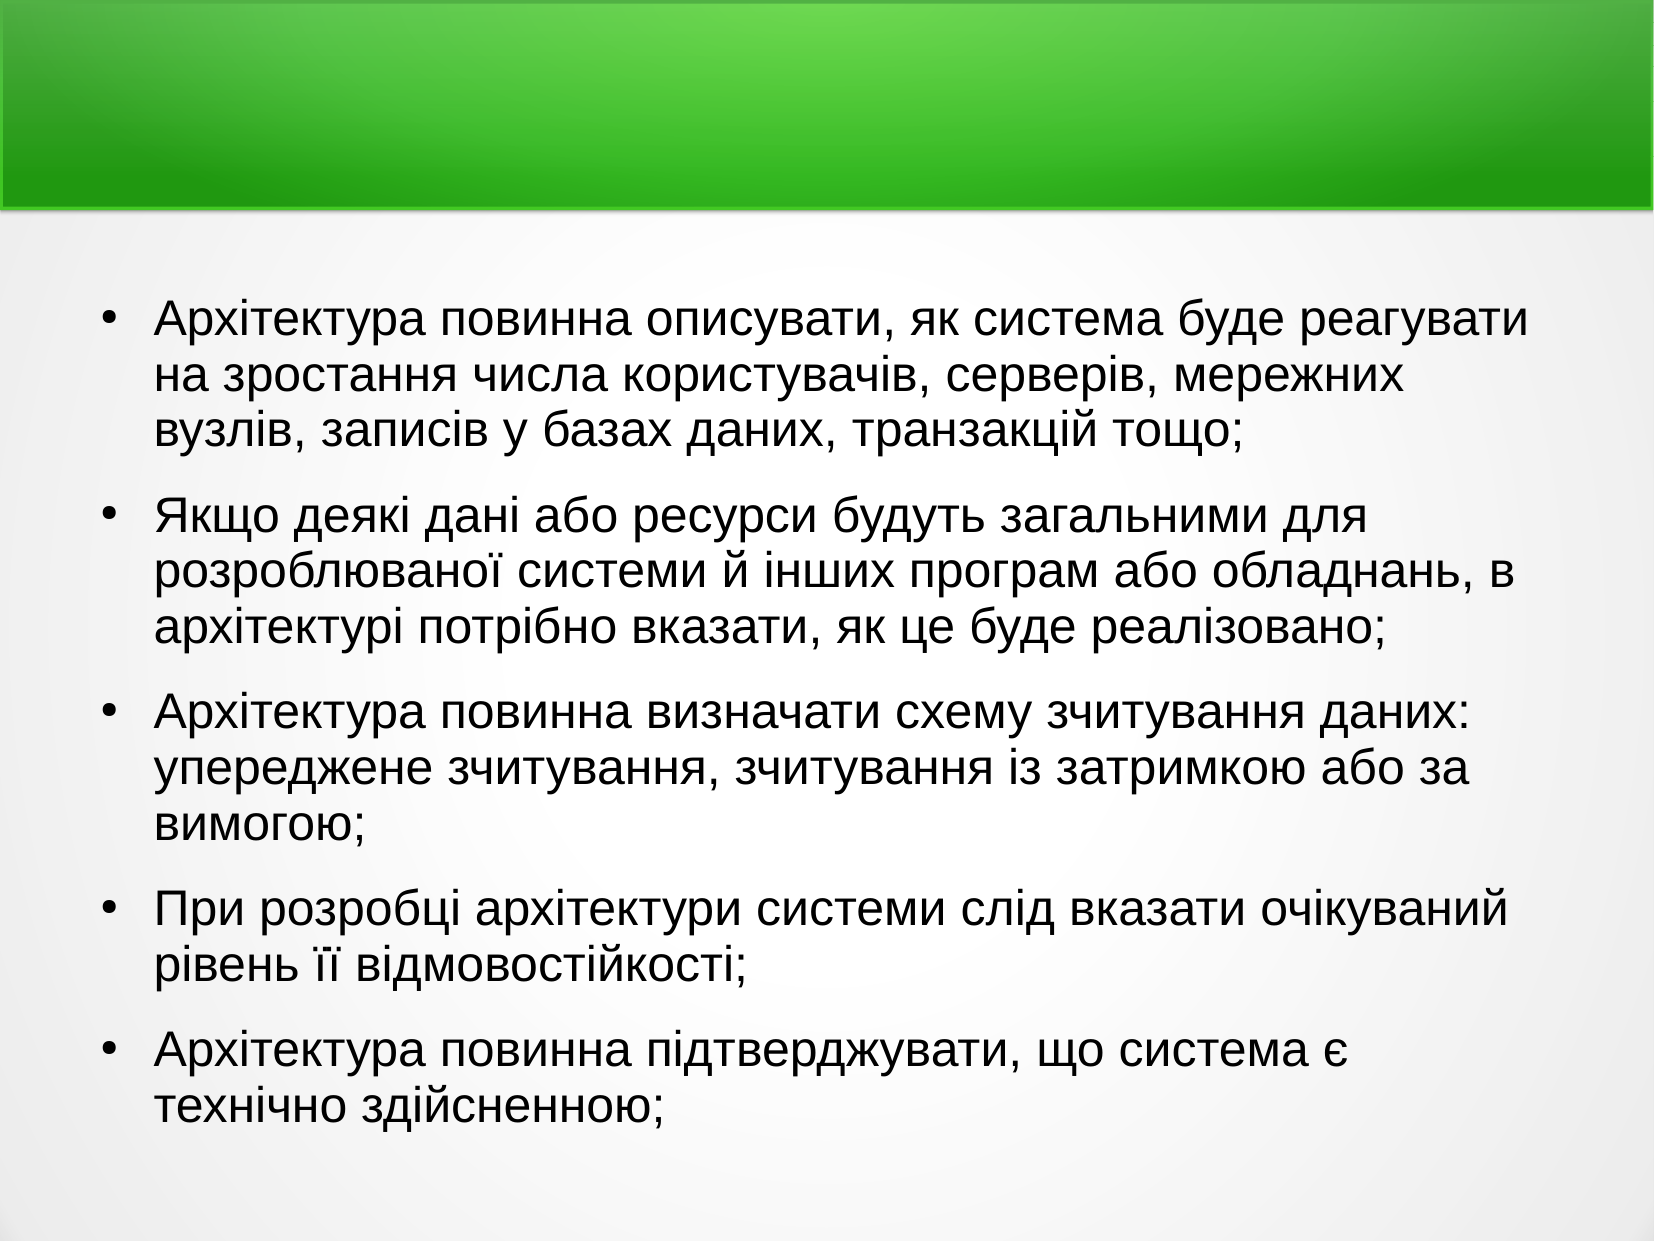

#
Архітектура повинна описувати, як система буде реагувати на зростання числа користувачів, серверів, мережних вузлів, записів у базах даних, транзакцій тощо;
Якщо деякі дані або ресурси будуть загальними для розроблюваної системи й інших програм або обладнань, в архітектурі потріб­но вказати, як це буде реалізовано;
Архітектура повинна визначати схему зчитування даних: упереджене зчитування, зчитування із затримкою або за вимогою;
При розробці архітектури системи слід вказати очікуваний рівень її відмовостійкості;
Архітектура повинна підтверджувати, що система є технічно здійсненною;